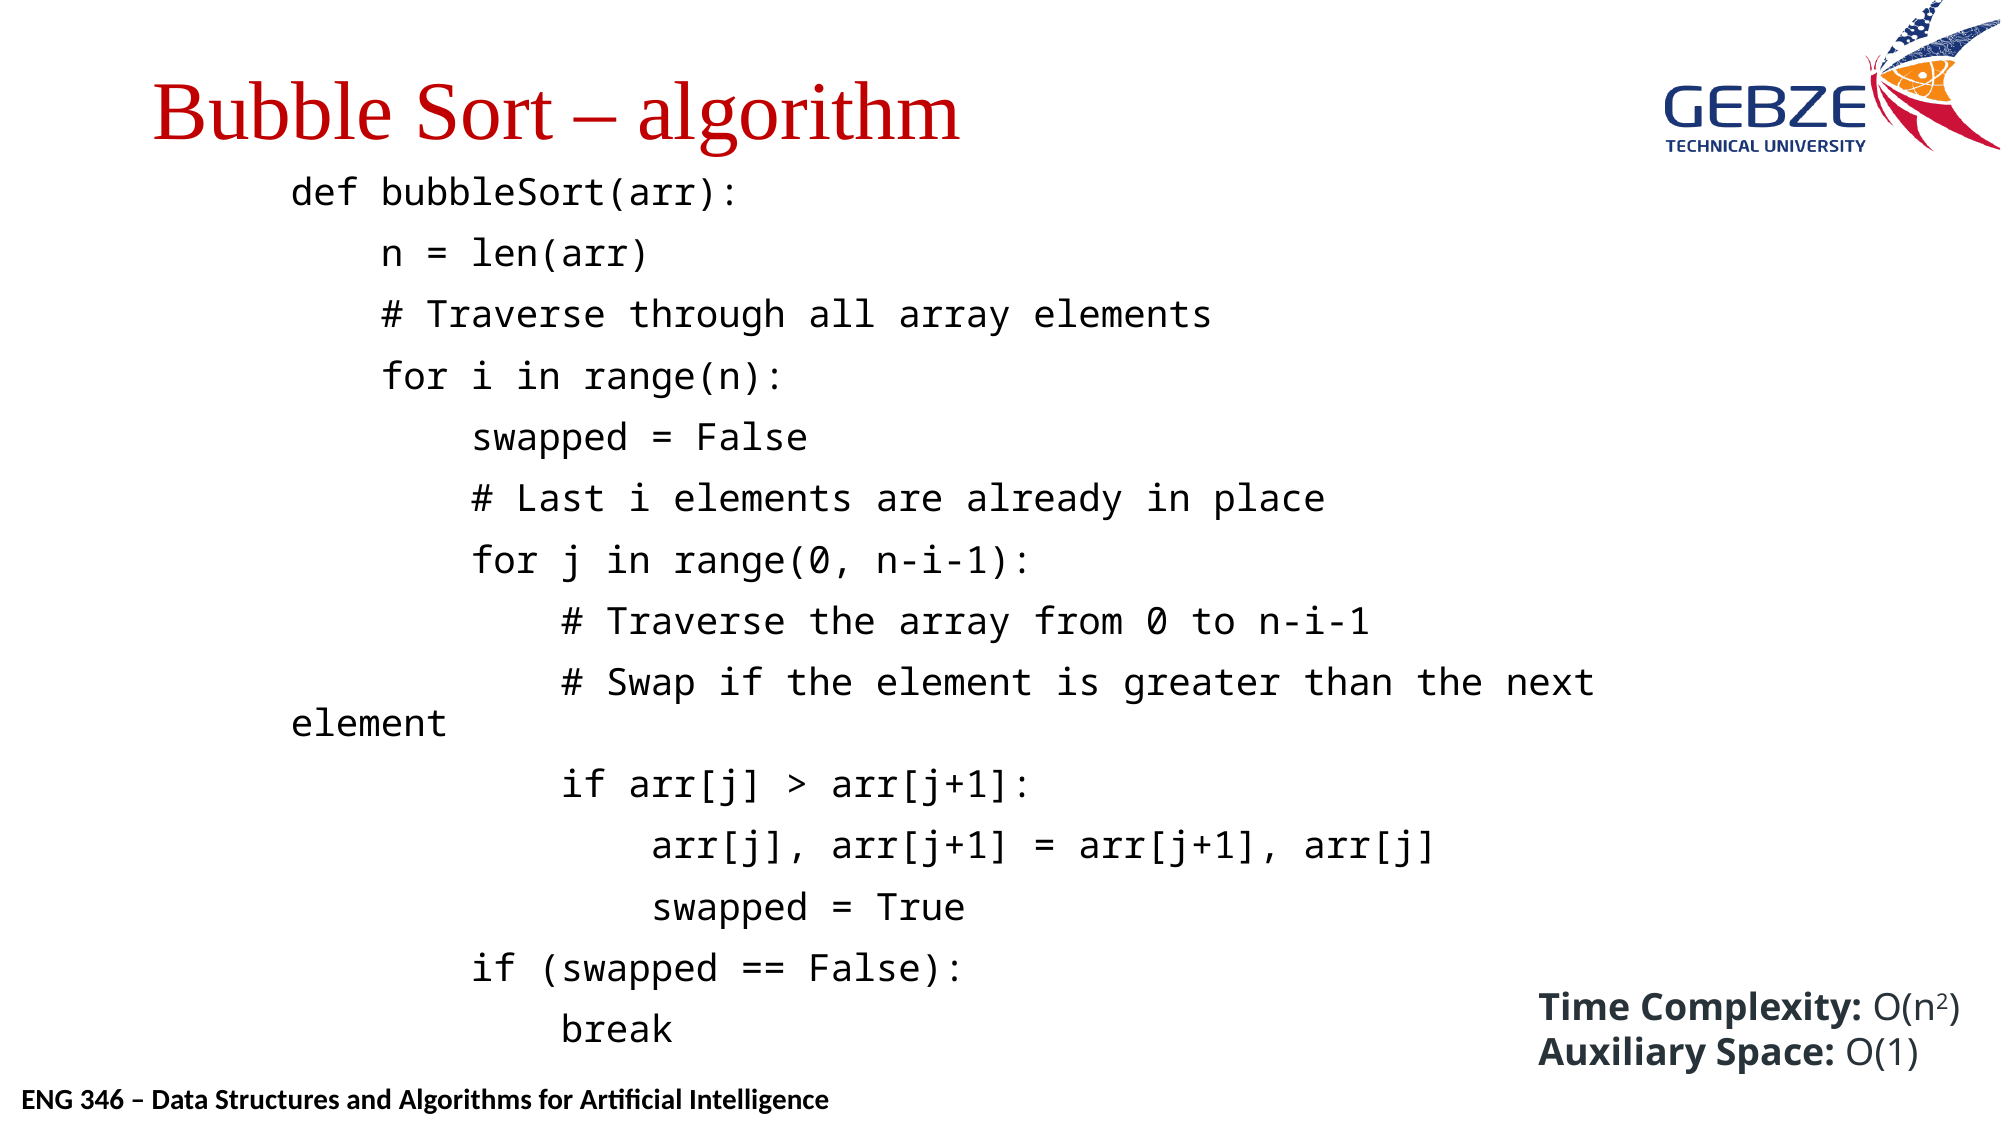

# Bubble Sort – algorithm
def bubbleSort(arr):
    n = len(arr)
    # Traverse through all array elements
    for i in range(n):
        swapped = False
        # Last i elements are already in place
        for j in range(0, n-i-1):
            # Traverse the array from 0 to n-i-1
 # Swap if the element is greater than the next element
            if arr[j] > arr[j+1]:
                arr[j], arr[j+1] = arr[j+1], arr[j]
                swapped = True
        if (swapped == False):
            break
Time Complexity: O(n2)
Auxiliary Space: O(1)